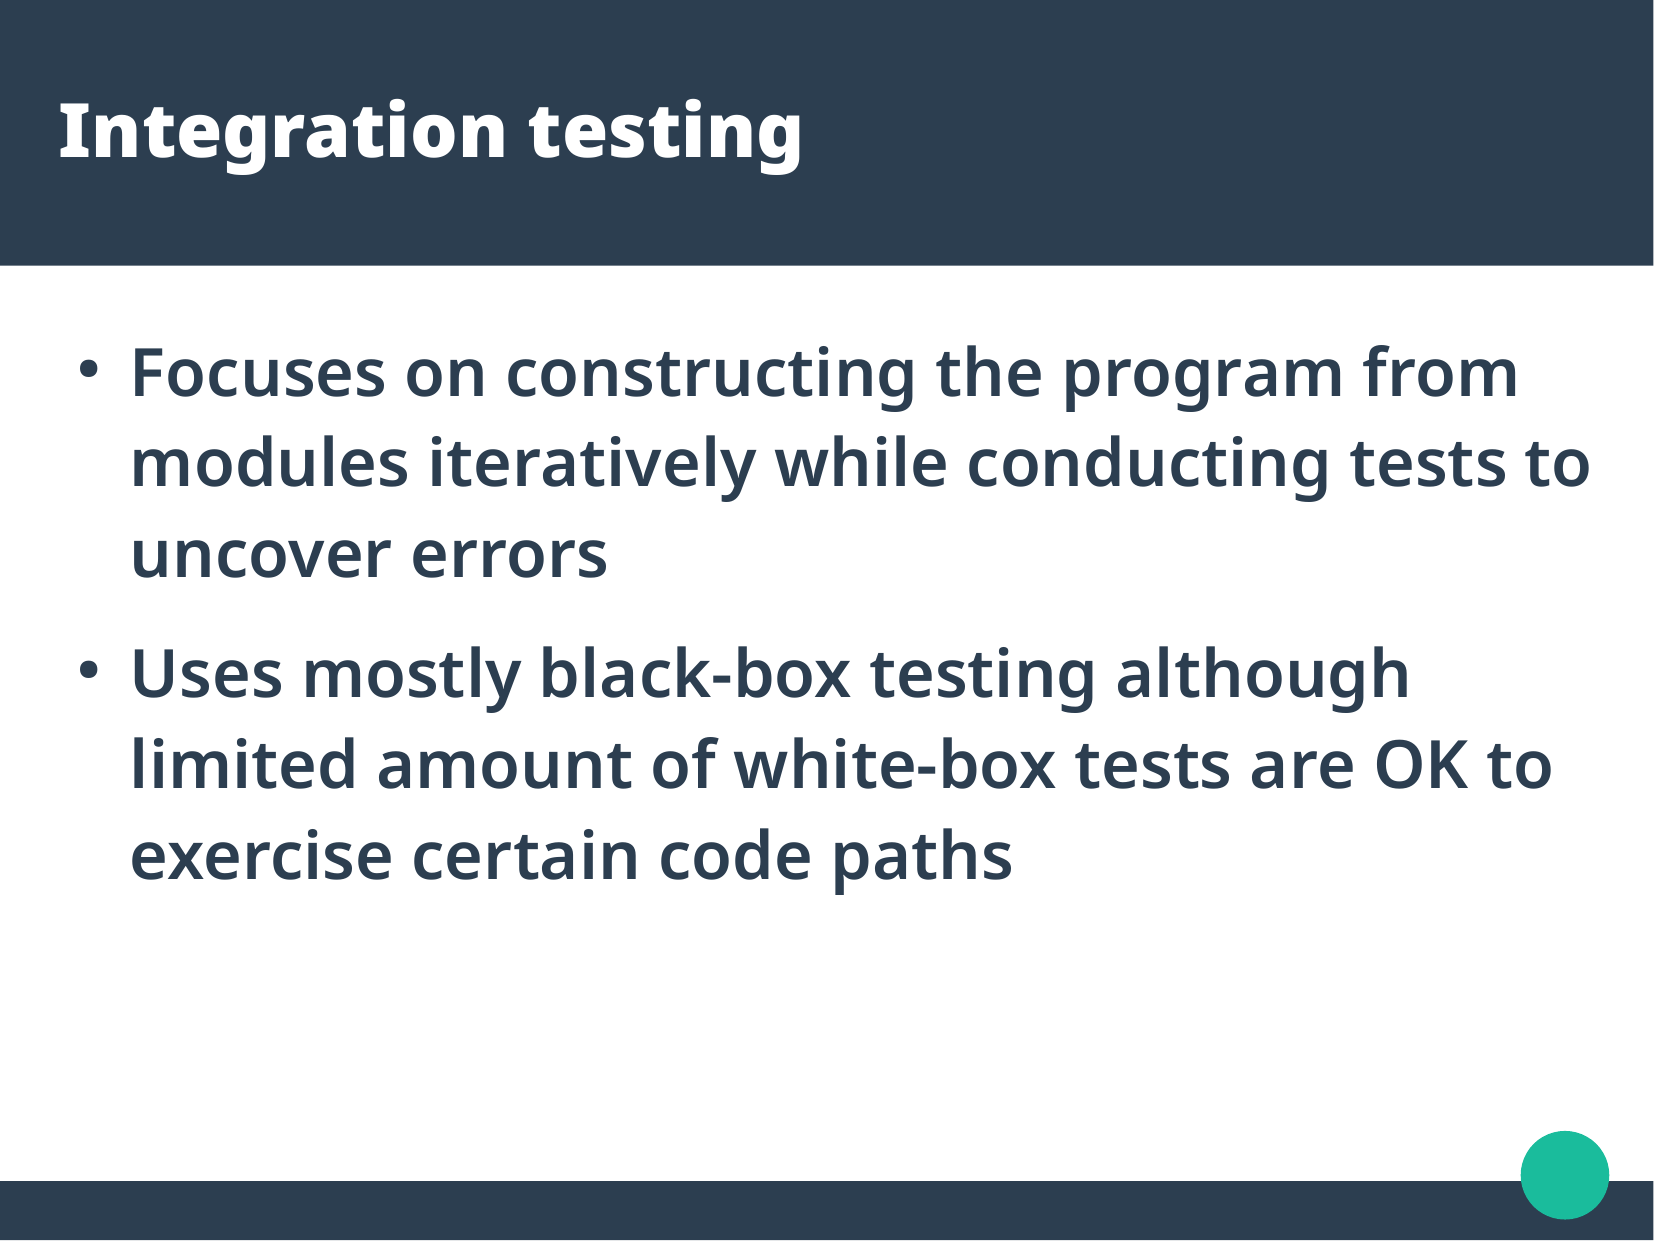

# Integration testing
Focuses on constructing the program from modules iteratively while conducting tests to uncover errors
Uses mostly black-box testing although limited amount of white-box tests are OK to exercise certain code paths